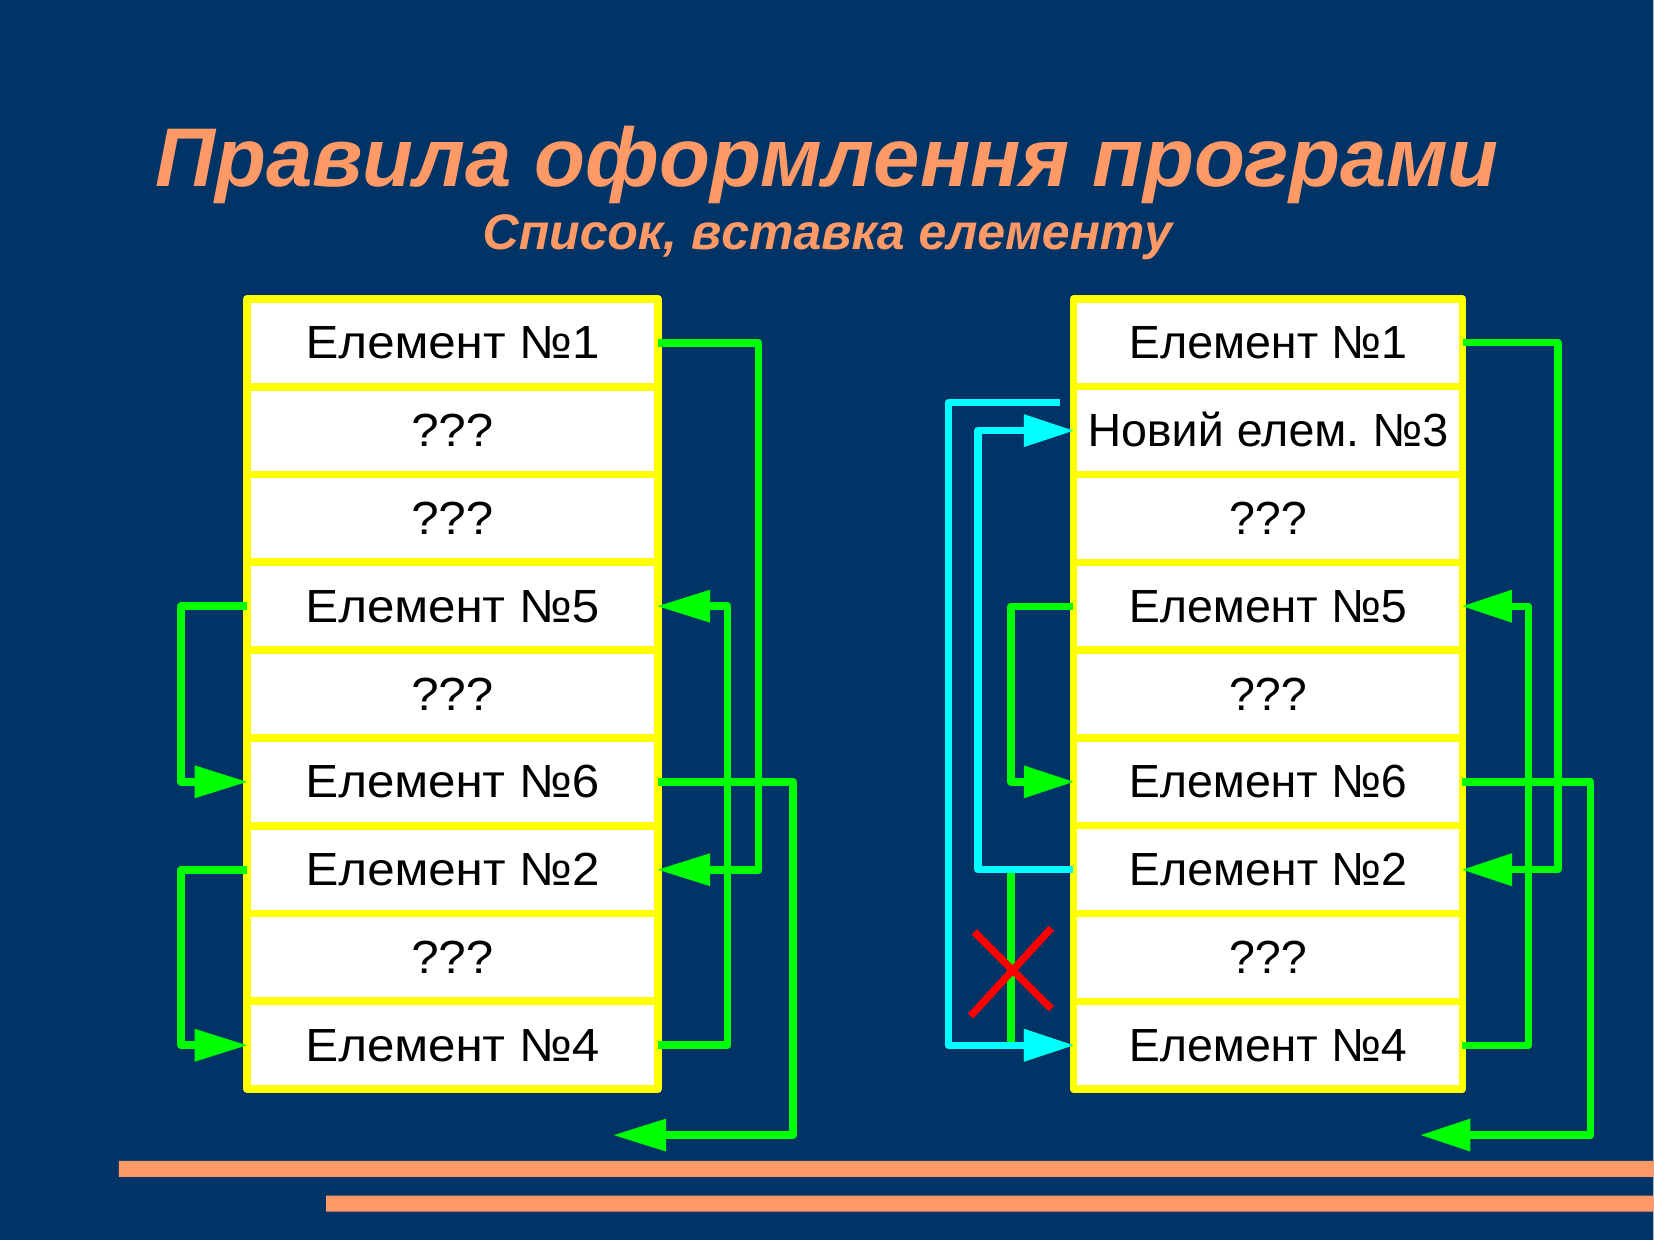

# Правила оформлення програми Список, вставка елементу